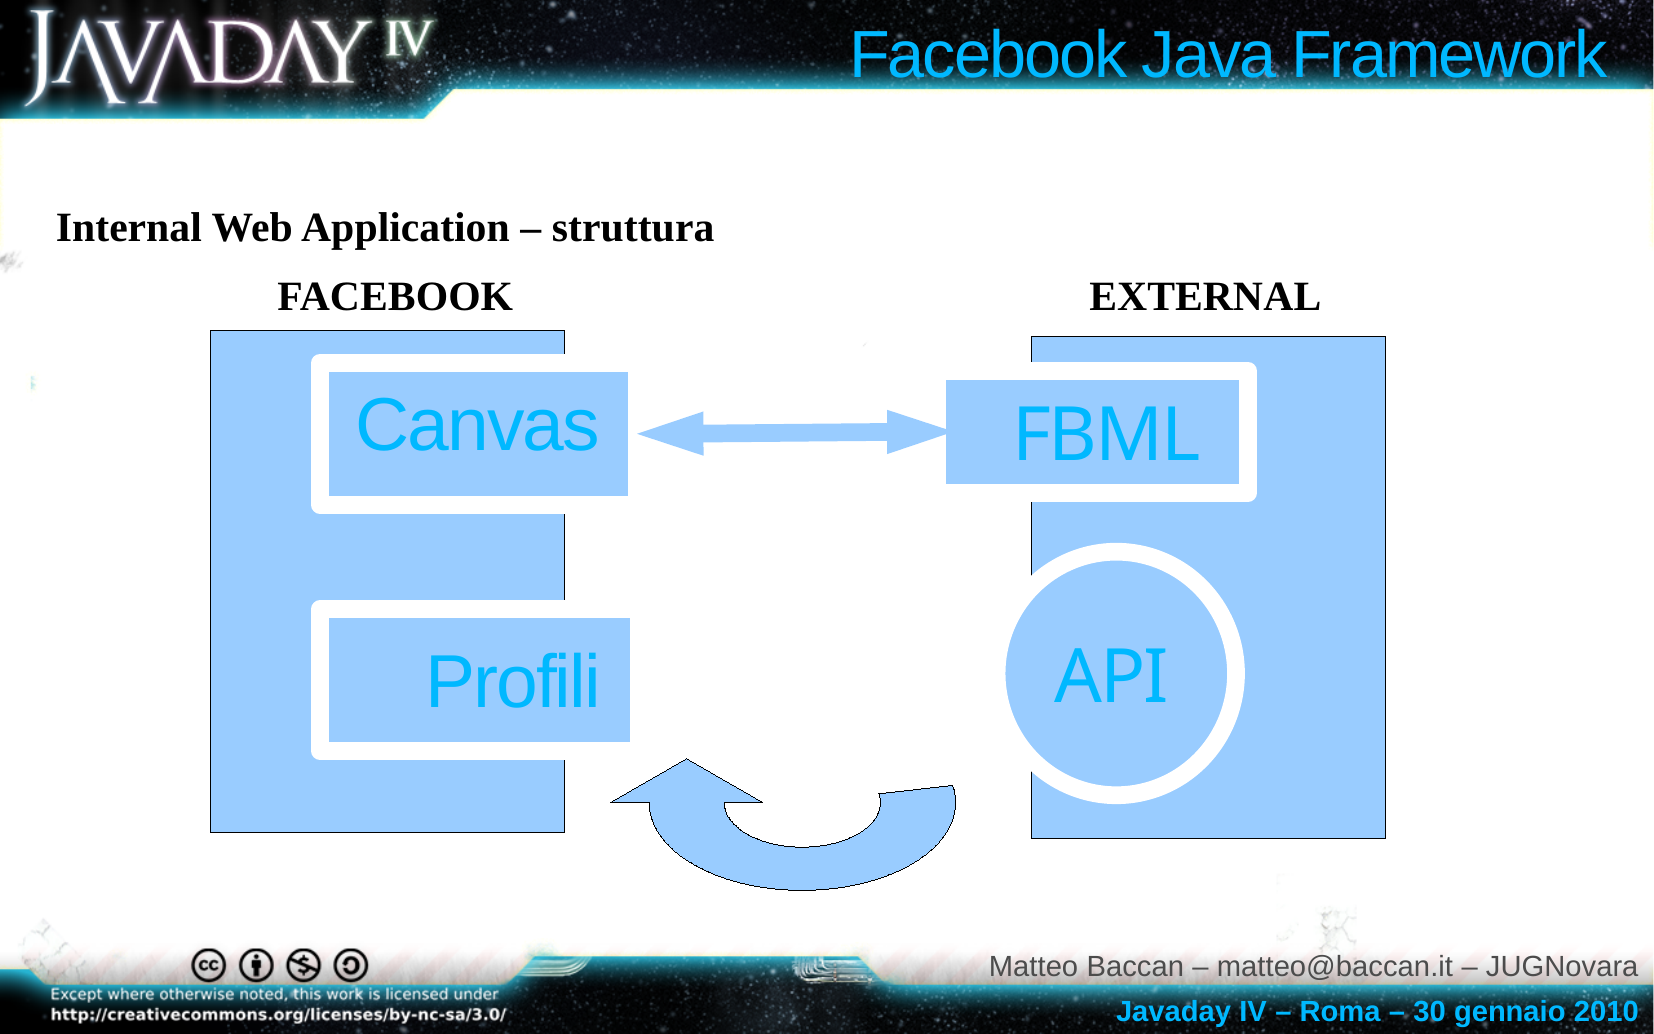

# Facebook Java Framework
Internal Web Application – struttura
			FACEBOOK								EXTERNAL
Canvas
FBML
Profili
API